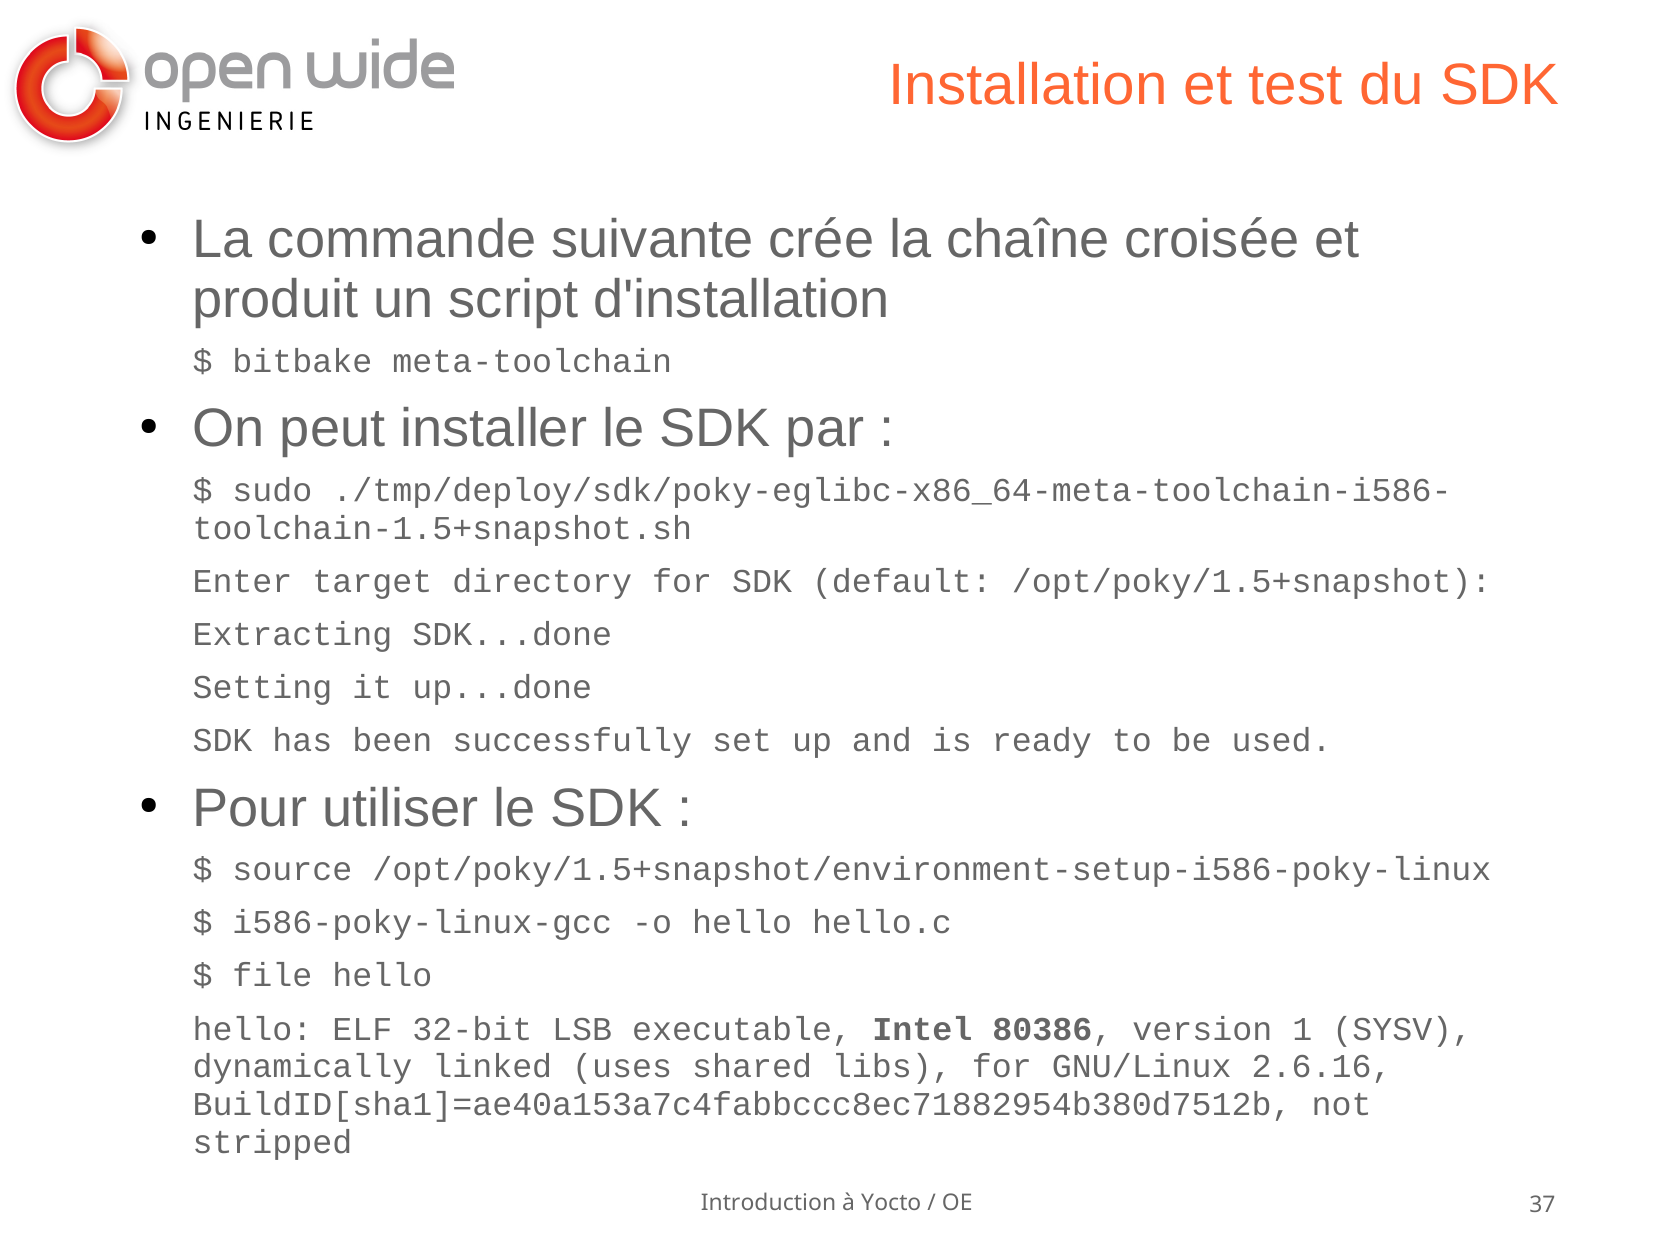

# Installation et test du SDK
La commande suivante crée la chaîne croisée et produit un script d'installation
$ bitbake meta-toolchain
On peut installer le SDK par :
$ sudo ./tmp/deploy/sdk/poky-eglibc-x86_64-meta-toolchain-i586-toolchain-1.5+snapshot.sh
Enter target directory for SDK (default: /opt/poky/1.5+snapshot):
Extracting SDK...done
Setting it up...done
SDK has been successfully set up and is ready to be used.
Pour utiliser le SDK :
$ source /opt/poky/1.5+snapshot/environment-setup-i586-poky-linux
$ i586-poky-linux-gcc -o hello hello.c
$ file hello
hello: ELF 32-bit LSB executable, Intel 80386, version 1 (SYSV), dynamically linked (uses shared libs), for GNU/Linux 2.6.16, BuildID[sha1]=ae40a153a7c4fabbccc8ec71882954b380d7512b, not stripped